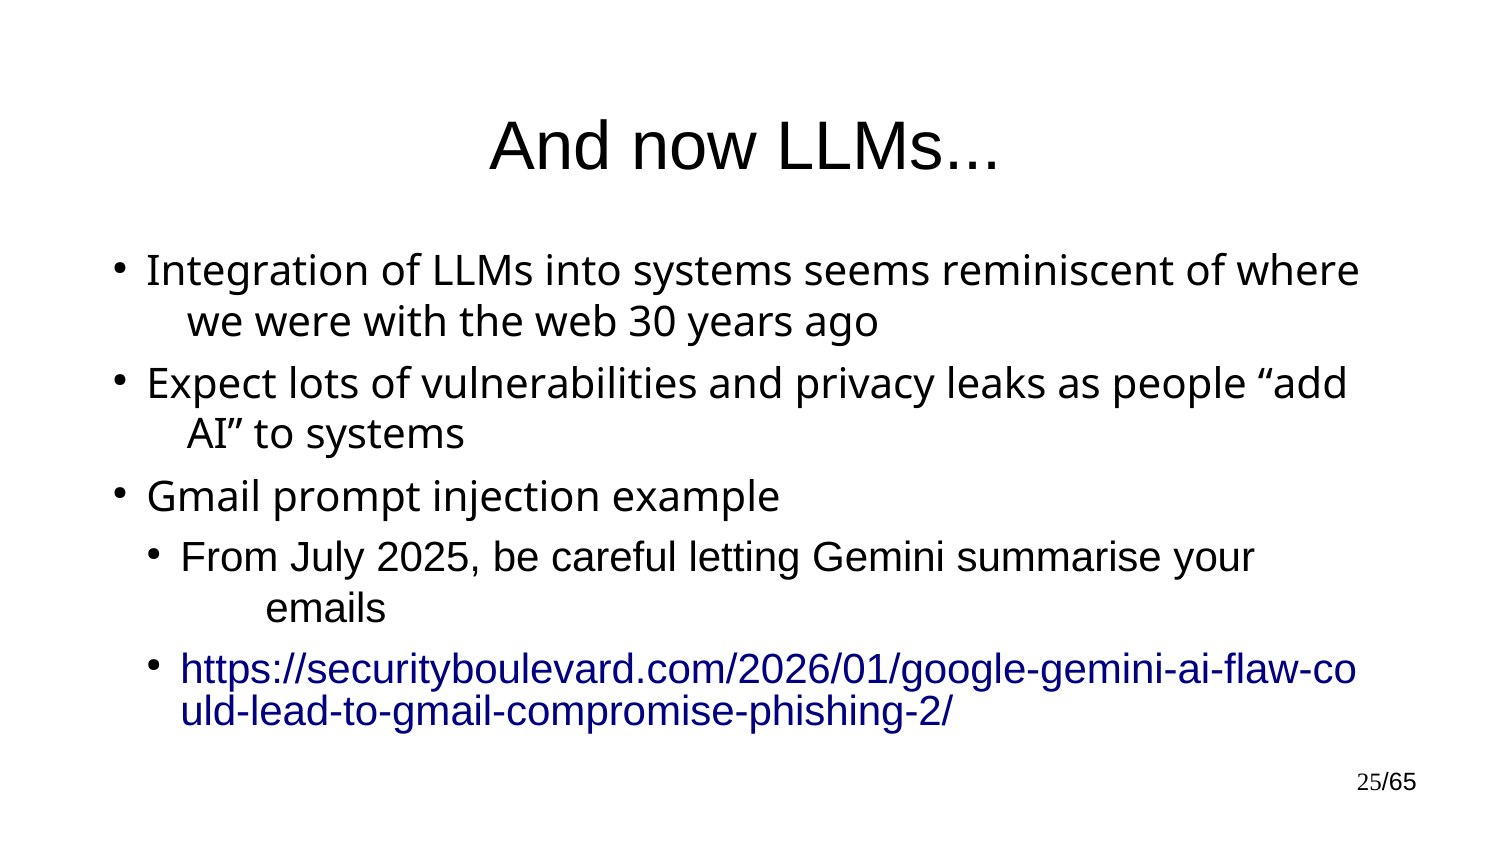

# And now LLMs...
Integration of LLMs into systems seems reminiscent of where we were with the web 30 years ago
Expect lots of vulnerabilities and privacy leaks as people “add AI” to systems
Gmail prompt injection example
From July 2025, be careful letting Gemini summarise your emails
https://securityboulevard.com/2026/01/google-gemini-ai-flaw-could-lead-to-gmail-compromise-phishing-2/